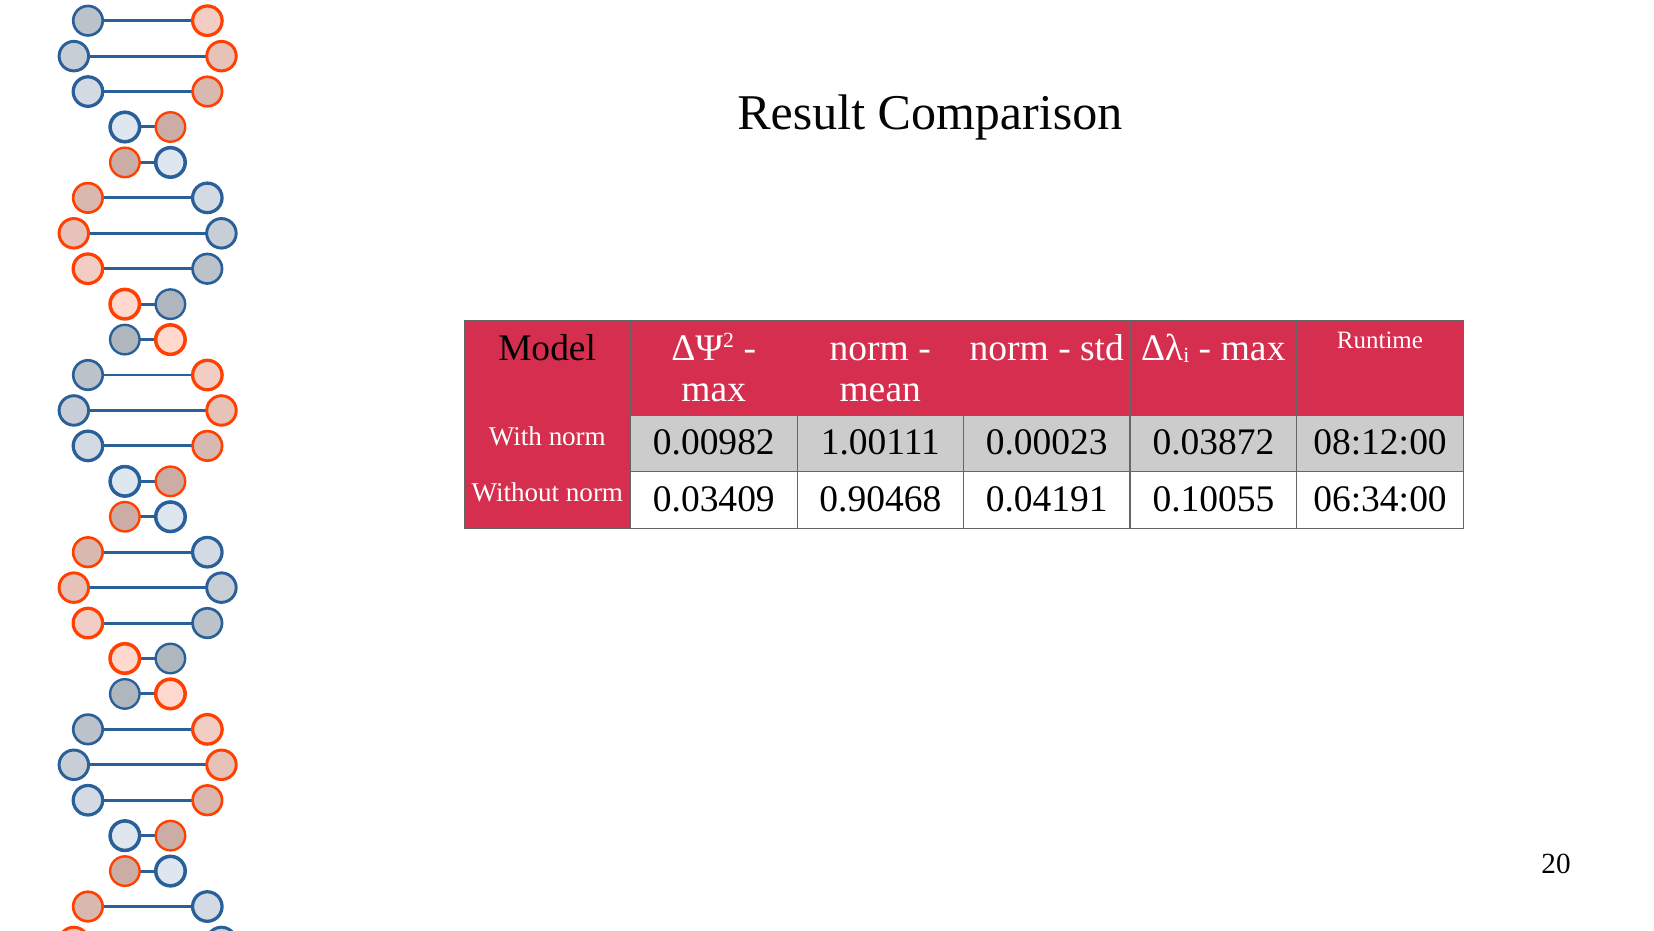

# Result Comparison
| Model | ΔΨ2 - max | norm - mean | norm - std | Δλi - max | Runtime |
| --- | --- | --- | --- | --- | --- |
| With norm | 0.00982 | 1.00111 | 0.00023 | 0.03872 | 08:12:00 |
| Without norm | 0.03409 | 0.90468 | 0.04191 | 0.10055 | 06:34:00 |
20